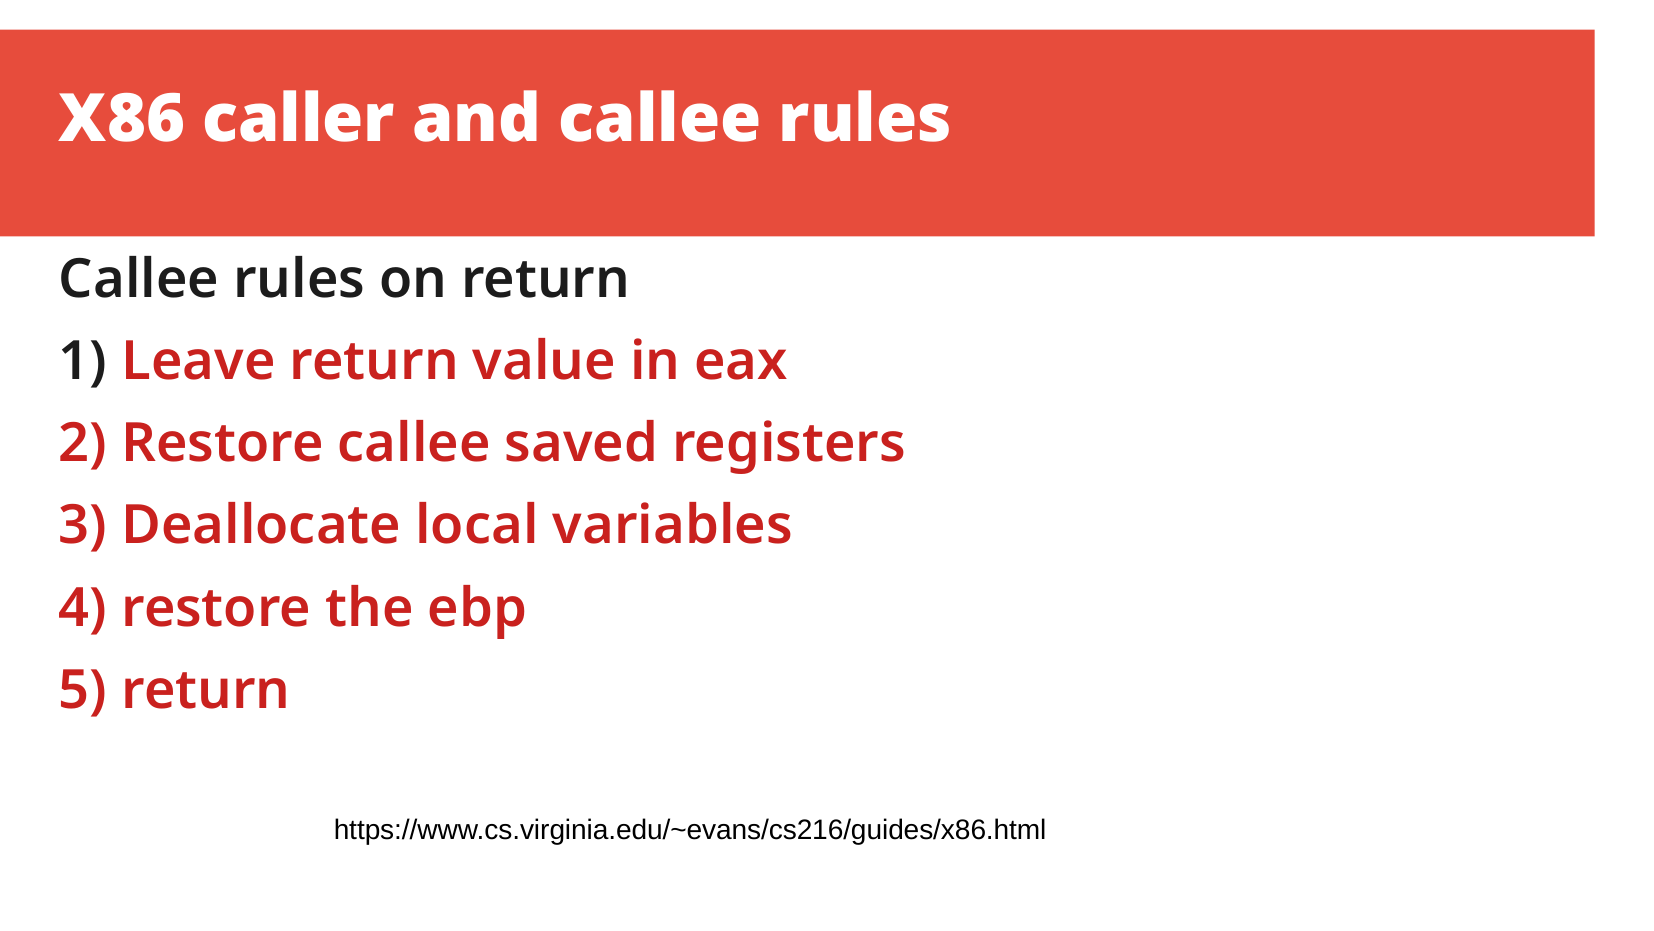

# X86 caller and callee rules
Callee rules on return
1) Leave return value in eax
2) Restore callee saved registers
3) Deallocate local variables
4) restore the ebp
5) return
https://www.cs.virginia.edu/~evans/cs216/guides/x86.html